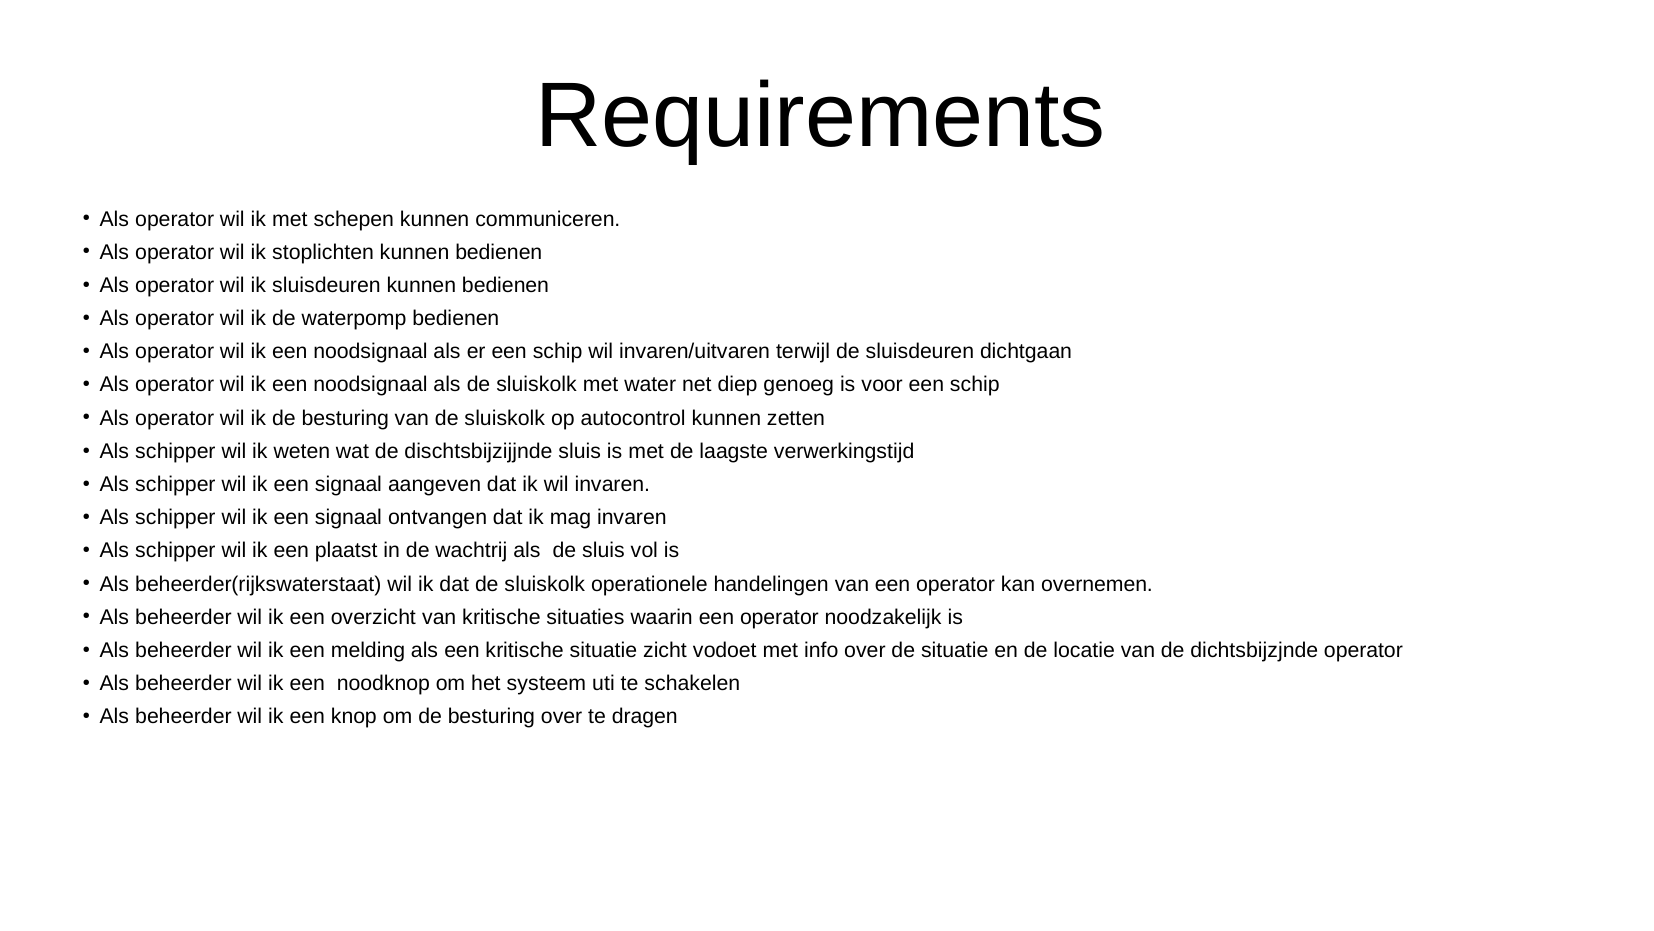

# Requirements
Als operator wil ik met schepen kunnen communiceren.
Als operator wil ik stoplichten kunnen bedienen
Als operator wil ik sluisdeuren kunnen bedienen
Als operator wil ik de waterpomp bedienen
Als operator wil ik een noodsignaal als er een schip wil invaren/uitvaren terwijl de sluisdeuren dichtgaan
Als operator wil ik een noodsignaal als de sluiskolk met water net diep genoeg is voor een schip
Als operator wil ik de besturing van de sluiskolk op autocontrol kunnen zetten
Als schipper wil ik weten wat de dischtsbijzijjnde sluis is met de laagste verwerkingstijd
Als schipper wil ik een signaal aangeven dat ik wil invaren.
Als schipper wil ik een signaal ontvangen dat ik mag invaren
Als schipper wil ik een plaatst in de wachtrij als de sluis vol is
Als beheerder(rijkswaterstaat) wil ik dat de sluiskolk operationele handelingen van een operator kan overnemen.
Als beheerder wil ik een overzicht van kritische situaties waarin een operator noodzakelijk is
Als beheerder wil ik een melding als een kritische situatie zicht vodoet met info over de situatie en de locatie van de dichtsbijzjnde operator
Als beheerder wil ik een noodknop om het systeem uti te schakelen
Als beheerder wil ik een knop om de besturing over te dragen